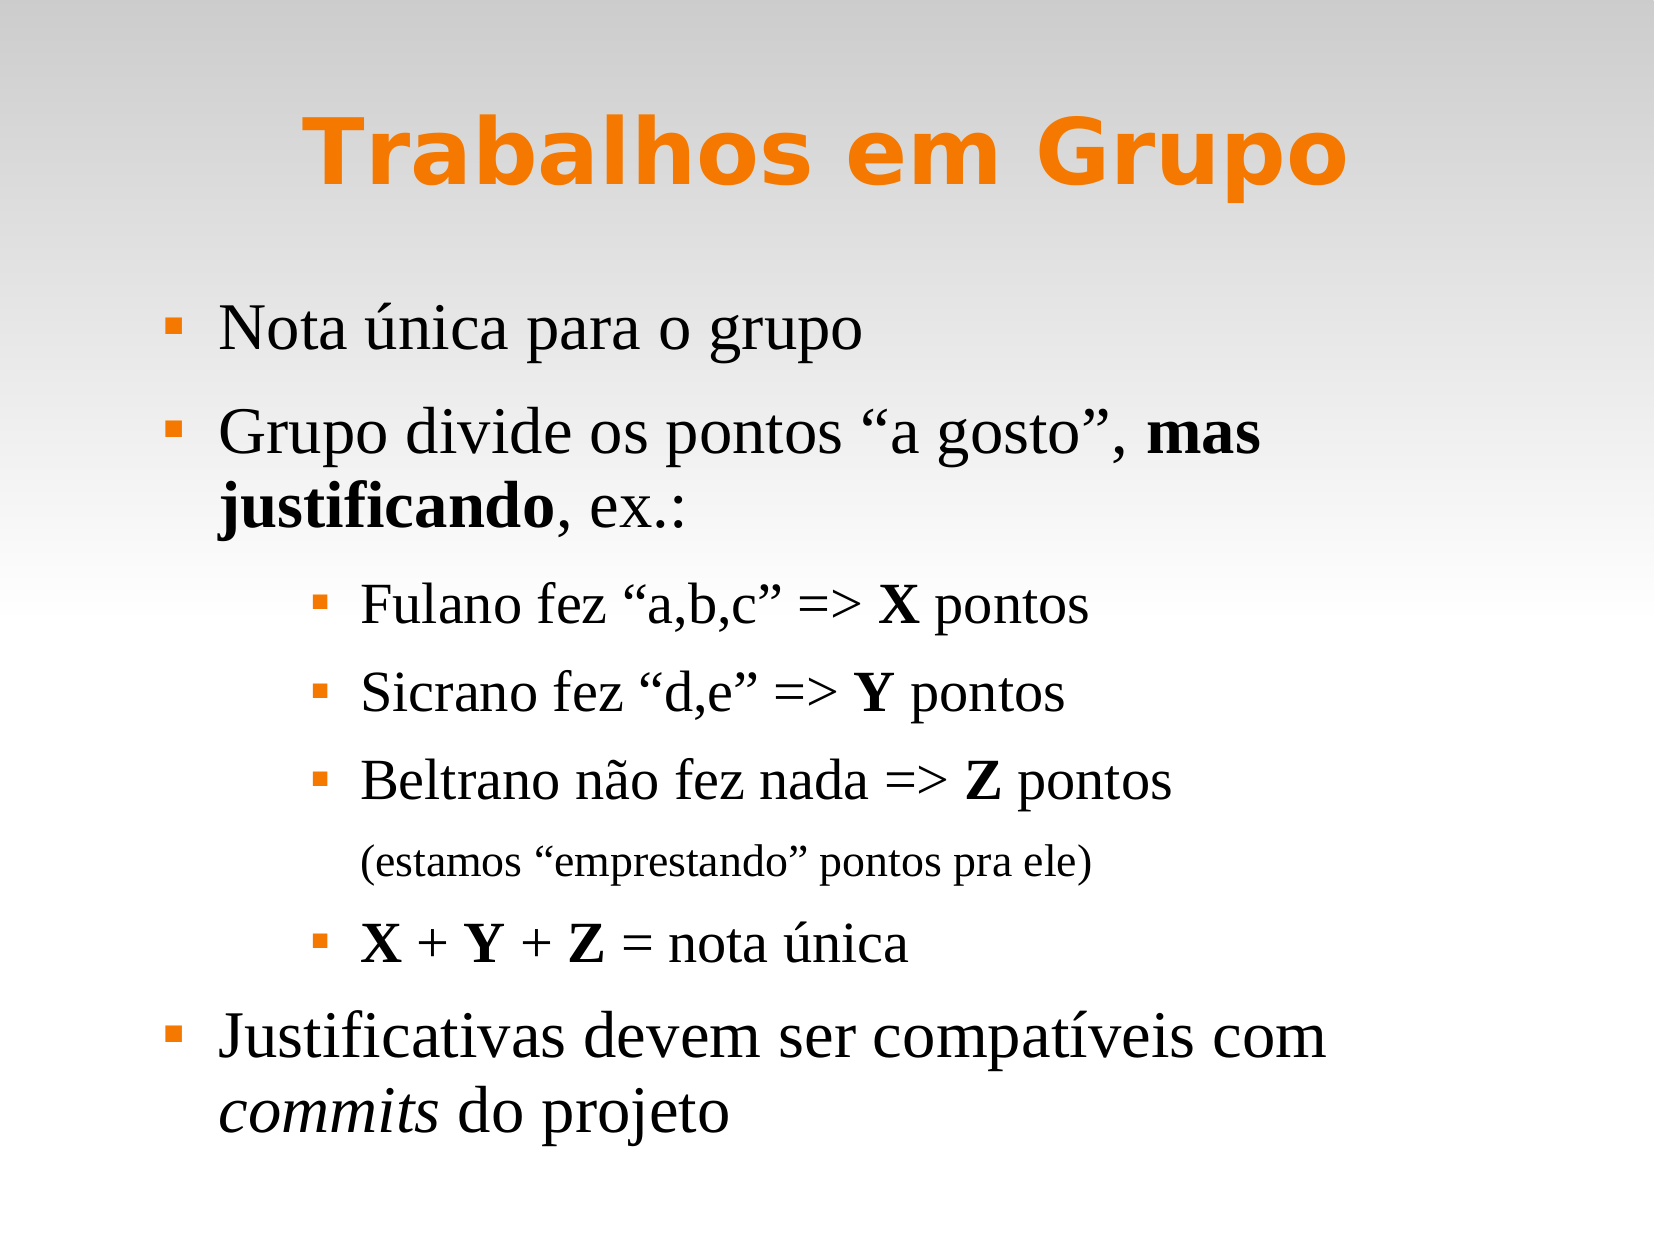

# Trabalhos em Grupo
Nota única para o grupo
Grupo divide os pontos “a gosto”, mas justificando, ex.:
Fulano fez “a,b,c” => X pontos
Sicrano fez “d,e” => Y pontos
Beltrano não fez nada => Z pontos
(estamos “emprestando” pontos pra ele)
X + Y + Z = nota única
Justificativas devem ser compatíveis com commits do projeto